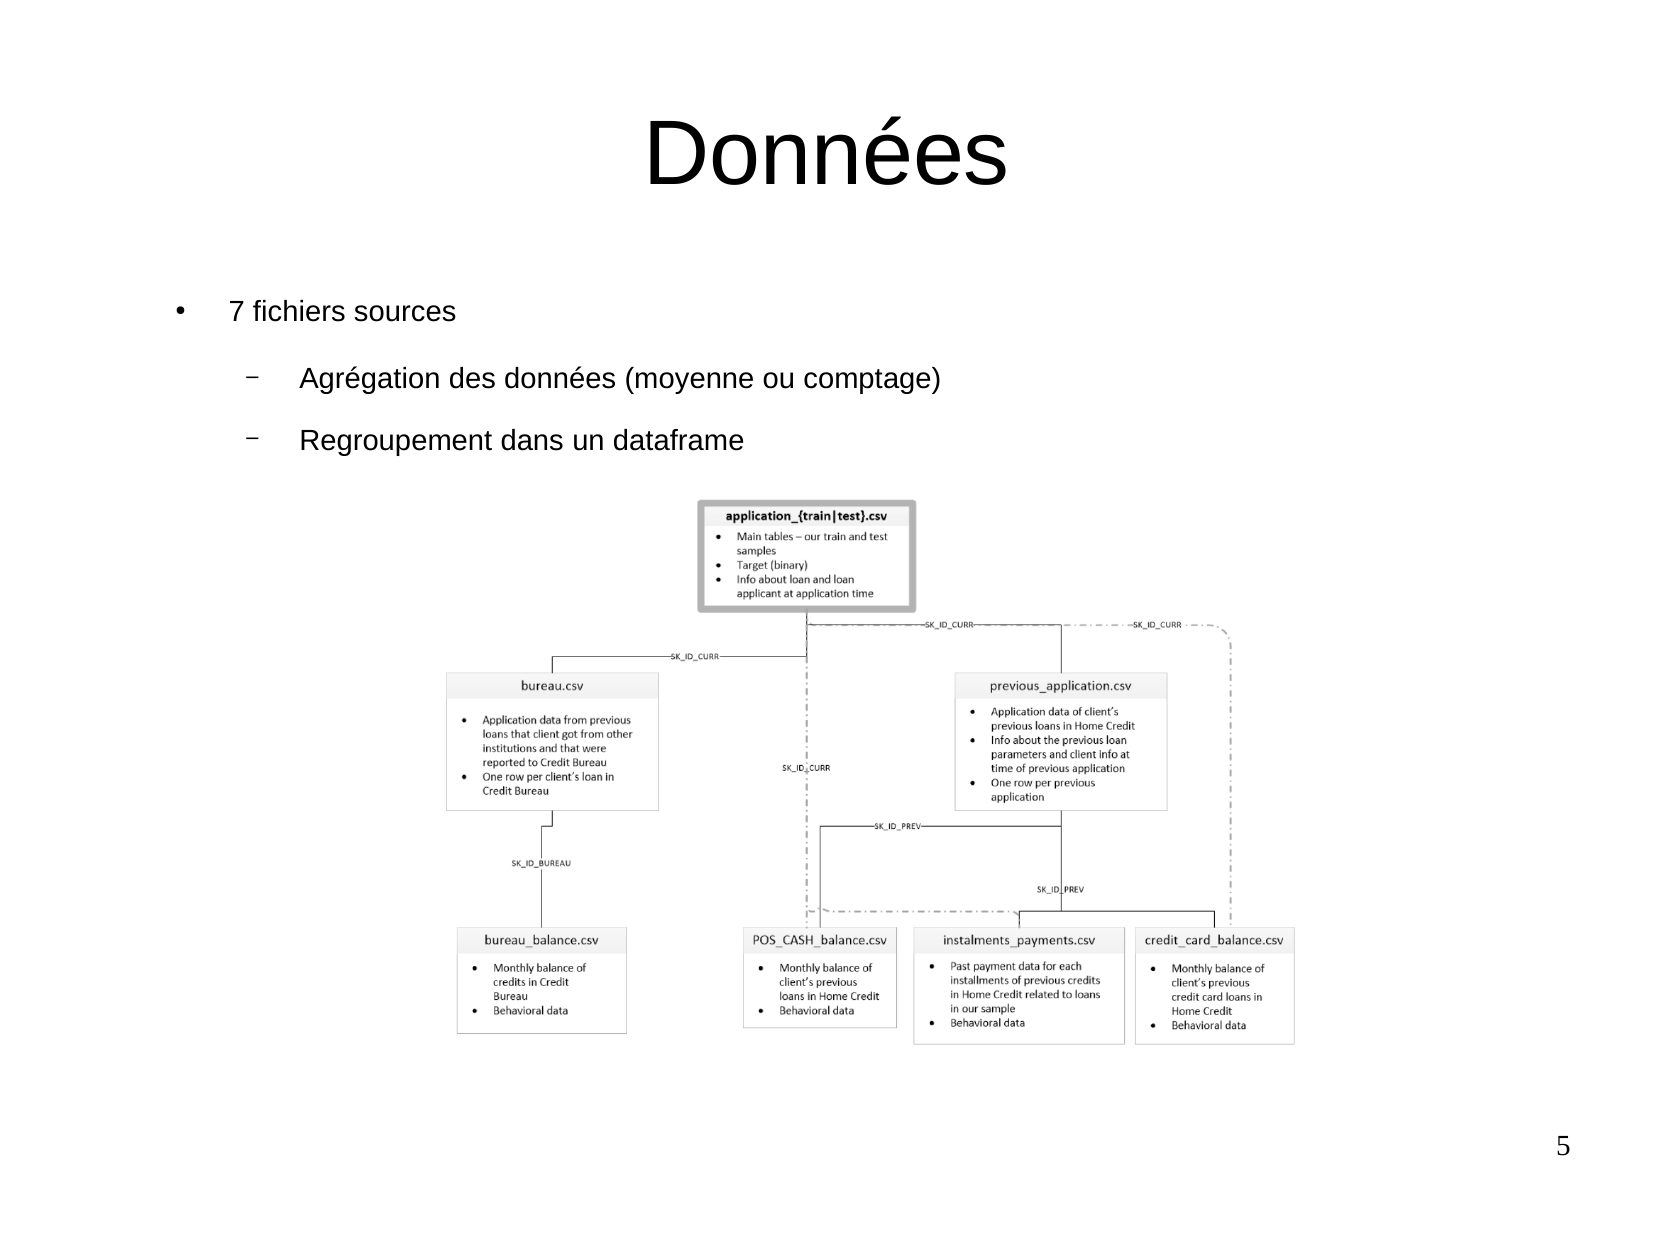

# Données
7 fichiers sources
Agrégation des données (moyenne ou comptage)
Regroupement dans un dataframe
5